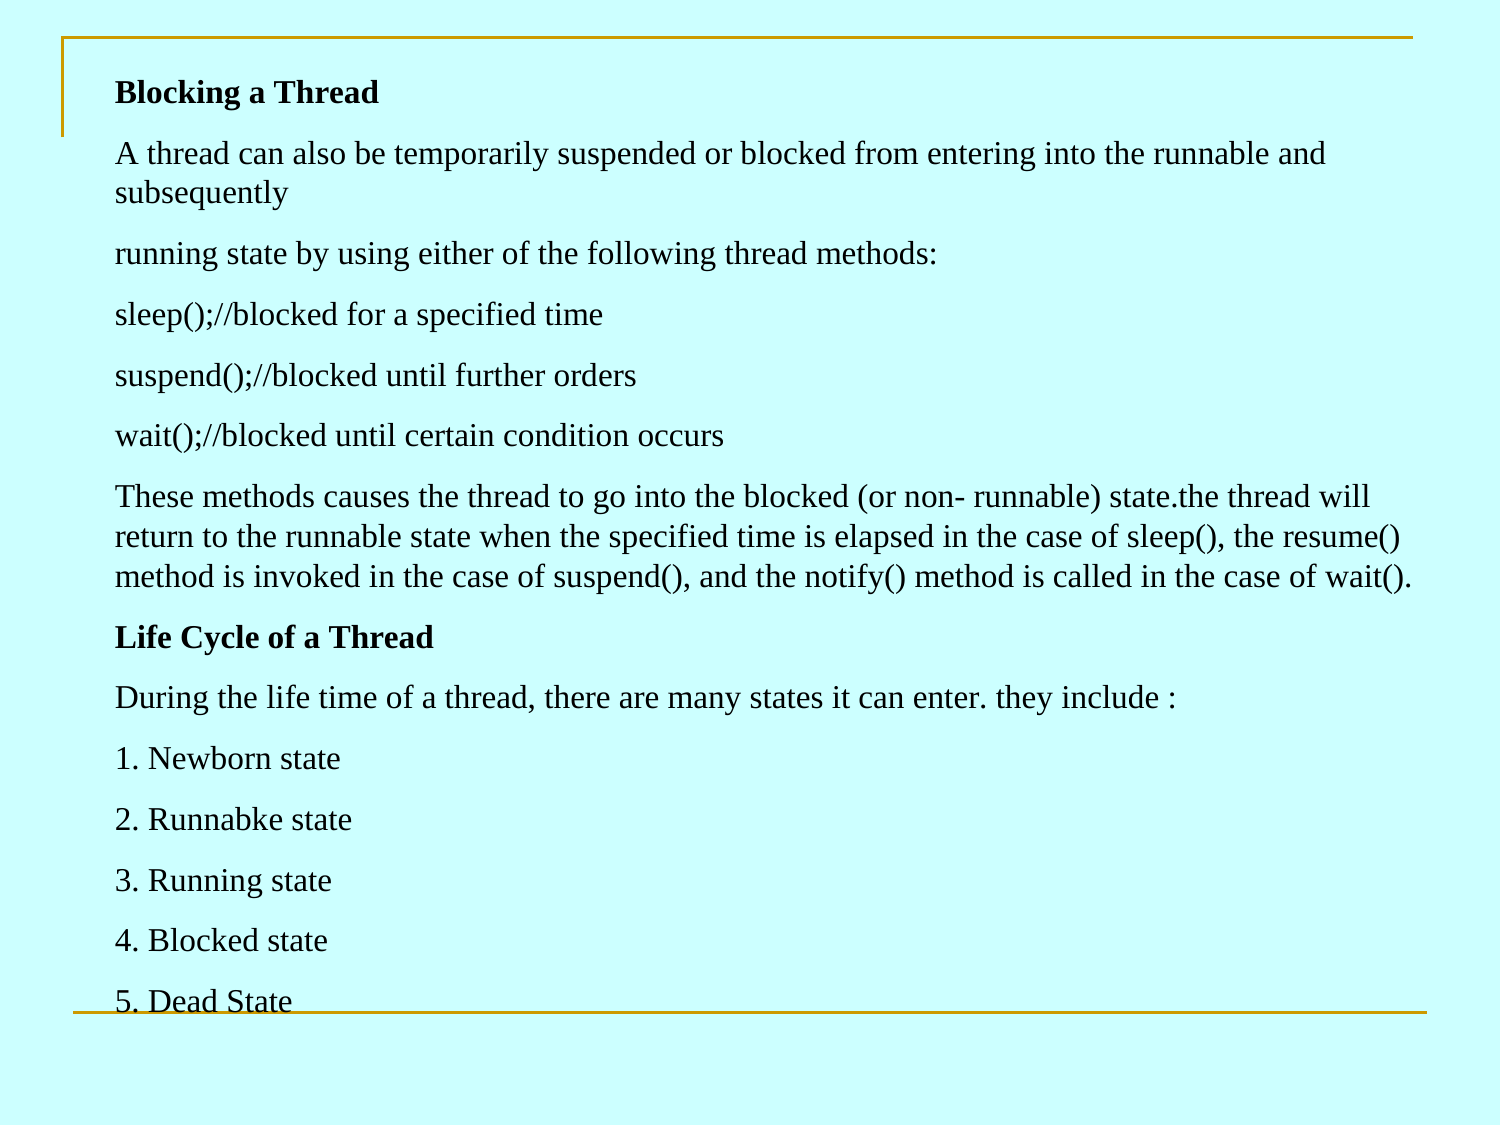

Blocking a Thread
A thread can also be temporarily suspended or blocked from entering into the runnable and subsequently
running state by using either of the following thread methods:
sleep();//blocked for a specified time
suspend();//blocked until further orders
wait();//blocked until certain condition occurs
These methods causes the thread to go into the blocked (or non- runnable) state.the thread will return to the runnable state when the specified time is elapsed in the case of sleep(), the resume() method is invoked in the case of suspend(), and the notify() method is called in the case of wait().
Life Cycle of a Thread
During the life time of a thread, there are many states it can enter. they include :
1. Newborn state
2. Runnabke state
3. Running state
4. Blocked state
5. Dead State